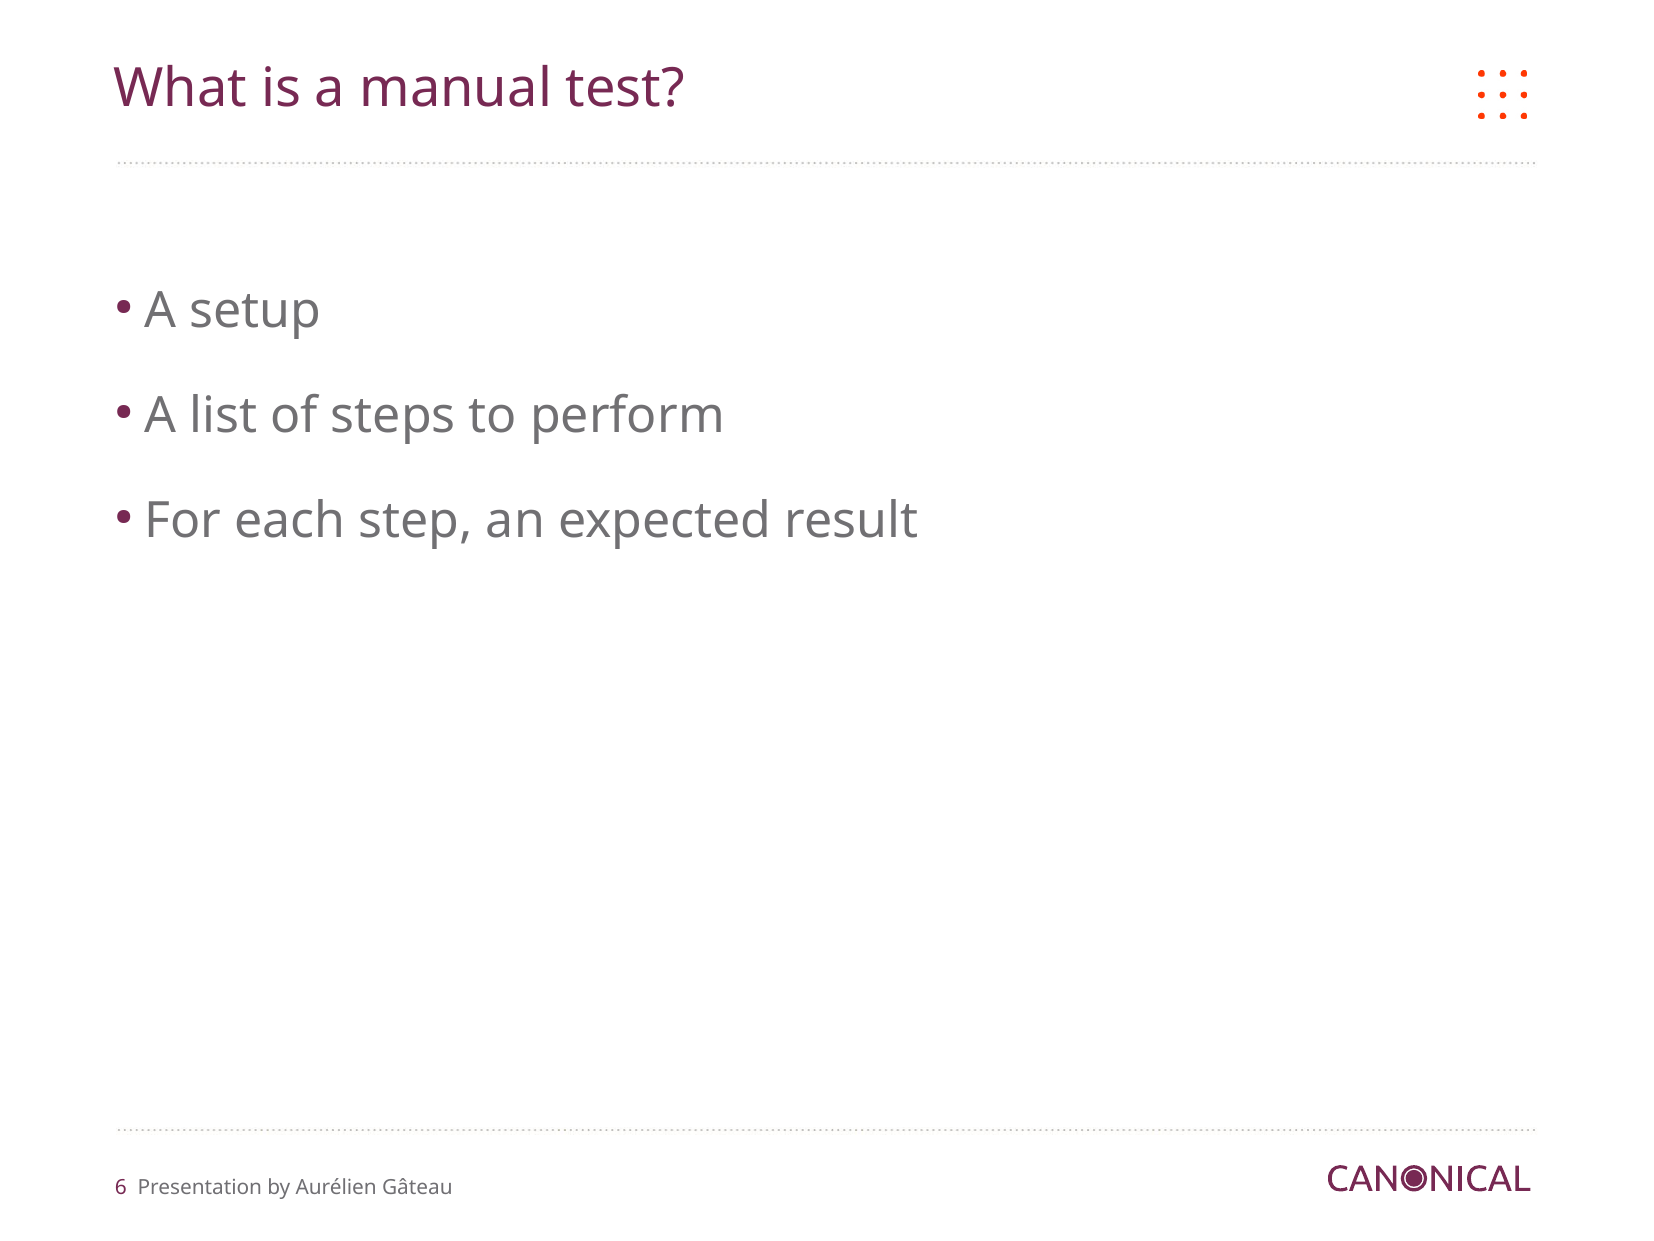

# What is a manual test?
A setup
A list of steps to perform
For each step, an expected result